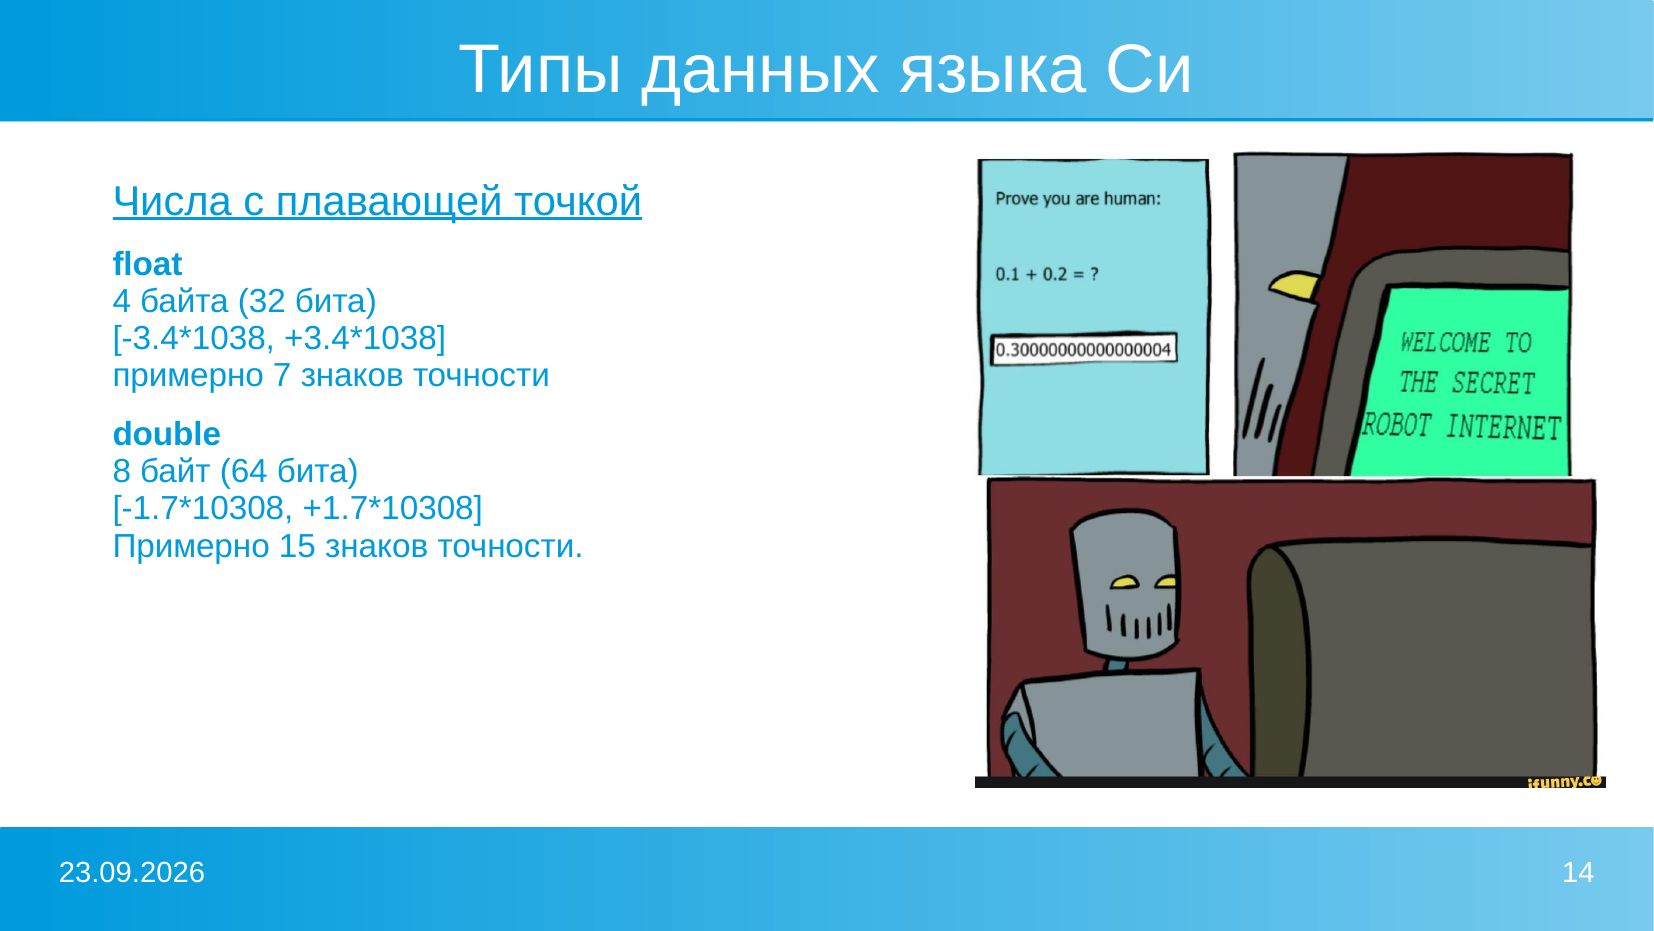

# Типы данных языка Си
Числа с плавающей точкой
float
4 байта (32 бита)
[-3.4*1038, +3.4*1038]
примерно 7 знаков точности
double
8 байт (64 бита)
[-1.7*10308, +1.7*10308]
Примерно 15 знаков точности.
14